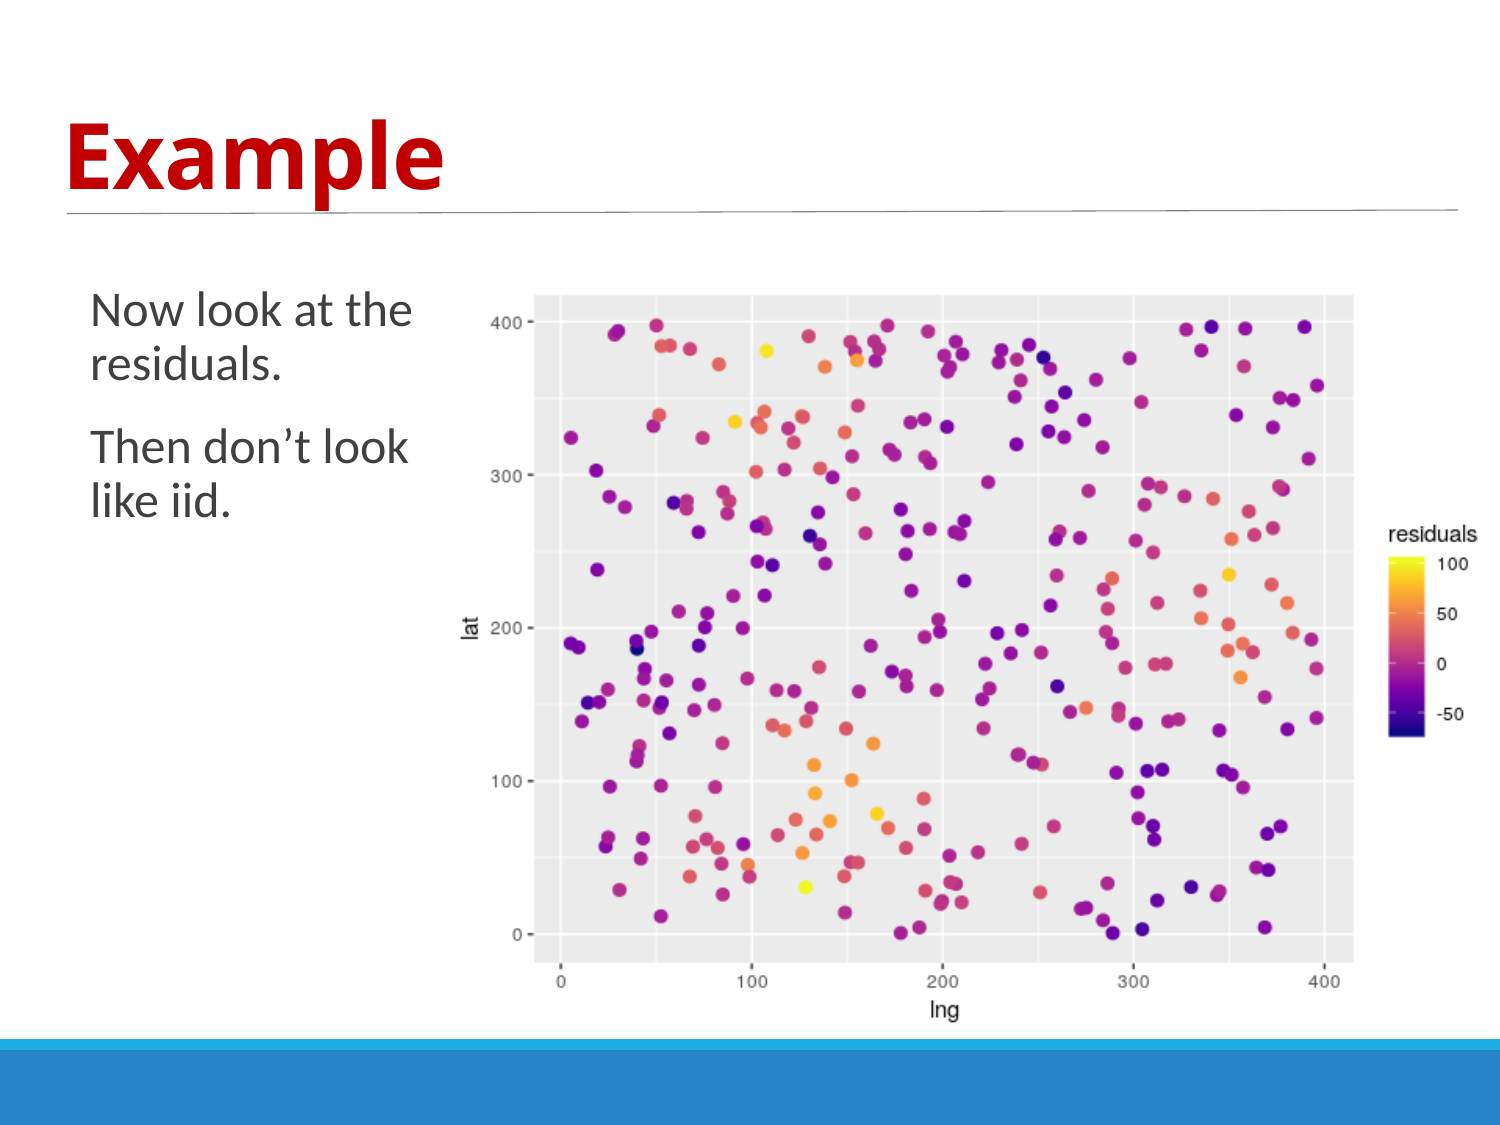

# Example
Now look at the residuals.
Then don’t look like iid.